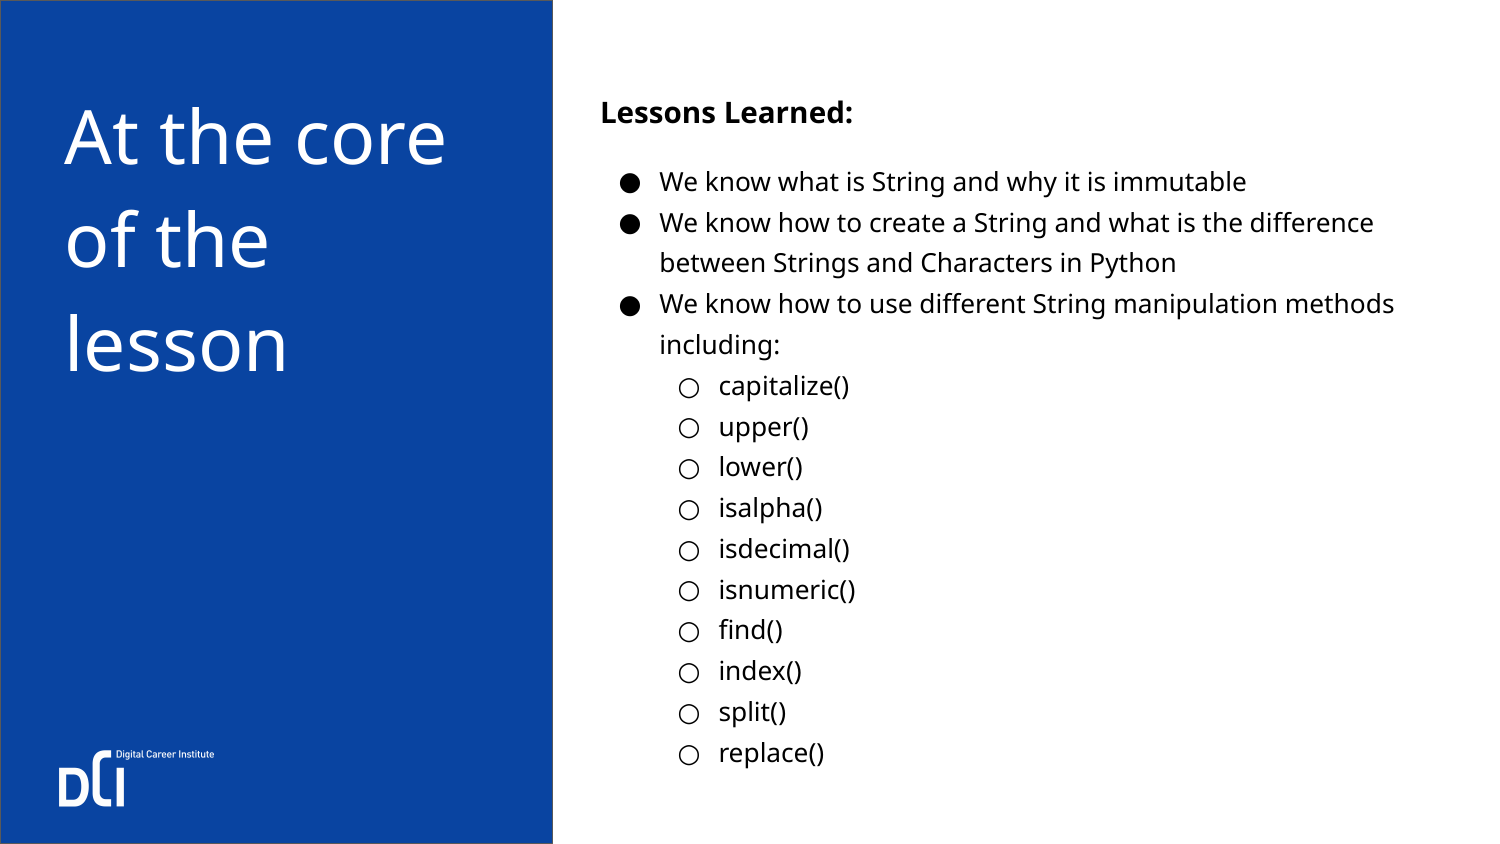

At the core of the lesson
# Lessons Learned:
We know what is String and why it is immutable
We know how to create a String and what is the difference between Strings and Characters in Python
We know how to use different String manipulation methods including:
capitalize()
upper()
lower()
isalpha()
isdecimal()
isnumeric()
find()
index()
split()
replace()